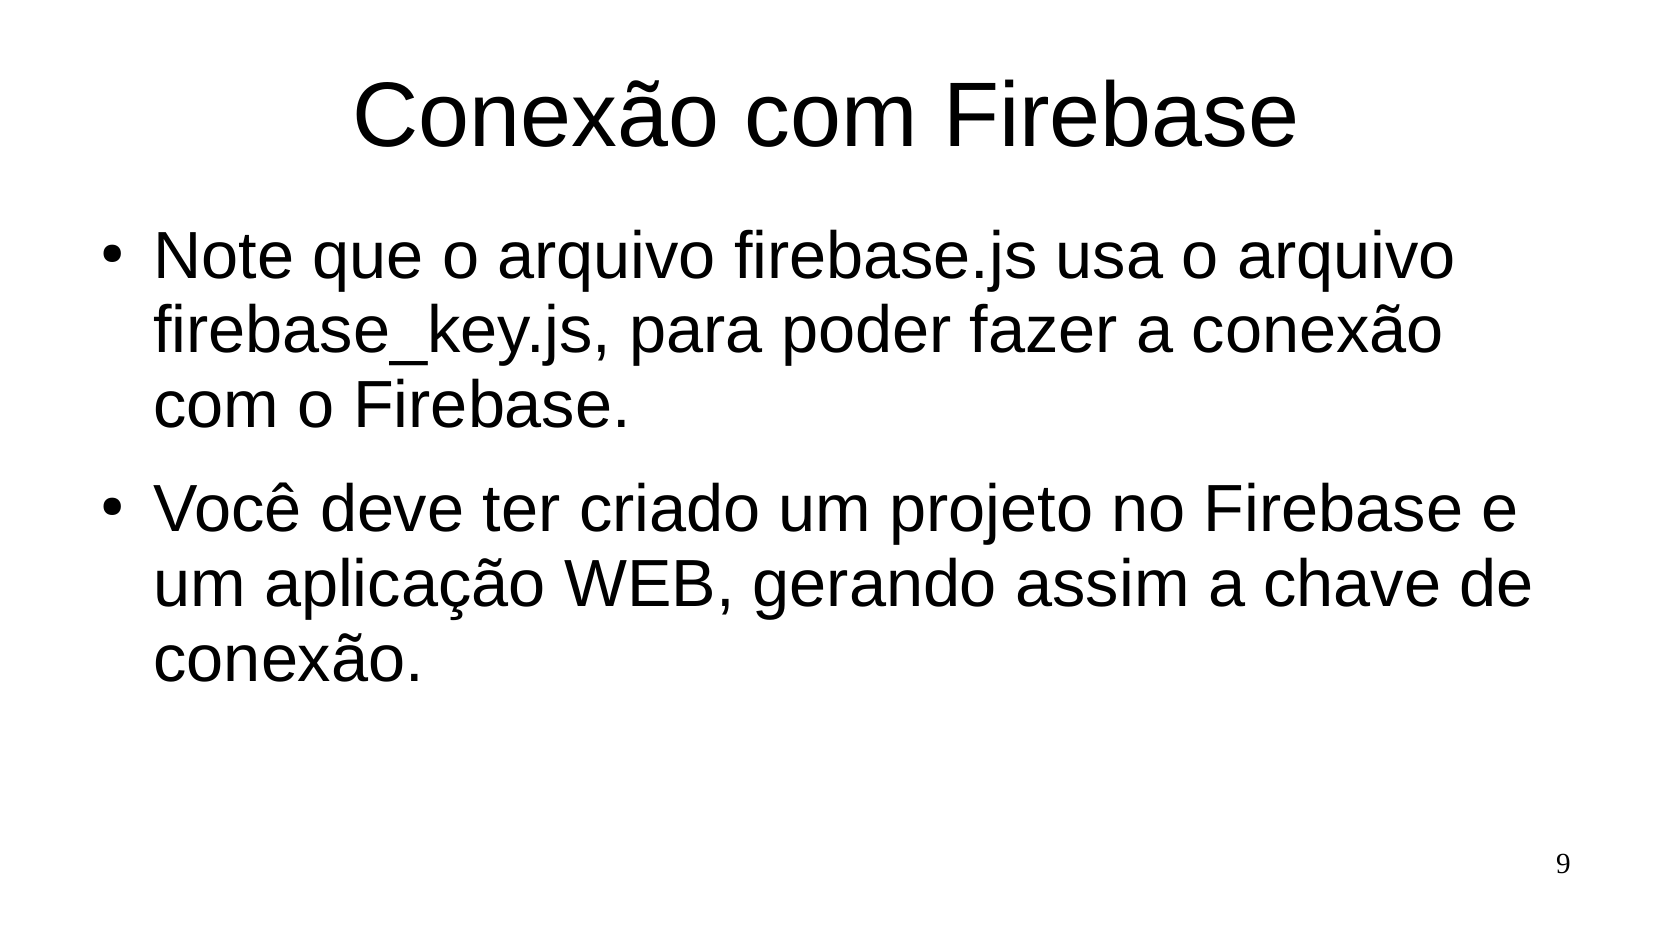

# Conexão com Firebase
Note que o arquivo firebase.js usa o arquivo firebase_key.js, para poder fazer a conexão com o Firebase.
Você deve ter criado um projeto no Firebase e um aplicação WEB, gerando assim a chave de conexão.
9